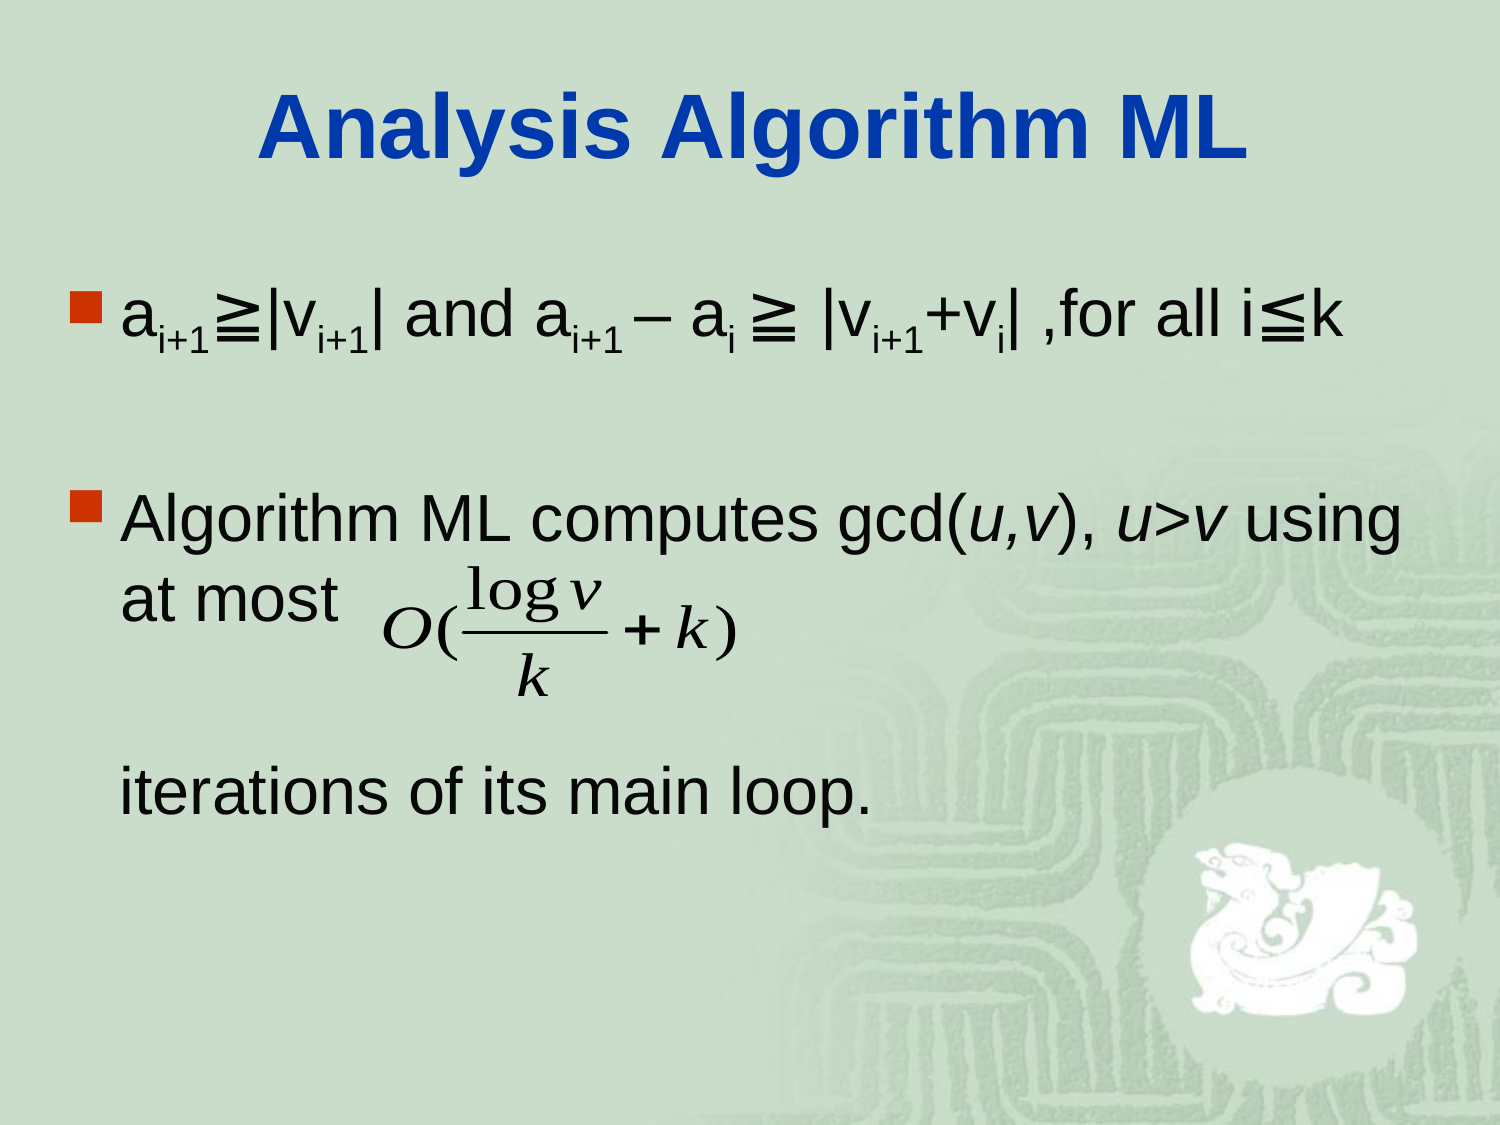

# Analysis Algorithm ML
ai+1≧|vi+1| and ai+1 – ai ≧ |vi+1+vi| ,for all i≦k
Algorithm ML computes gcd(u,v), u>v using at most
 iterations of its main loop.